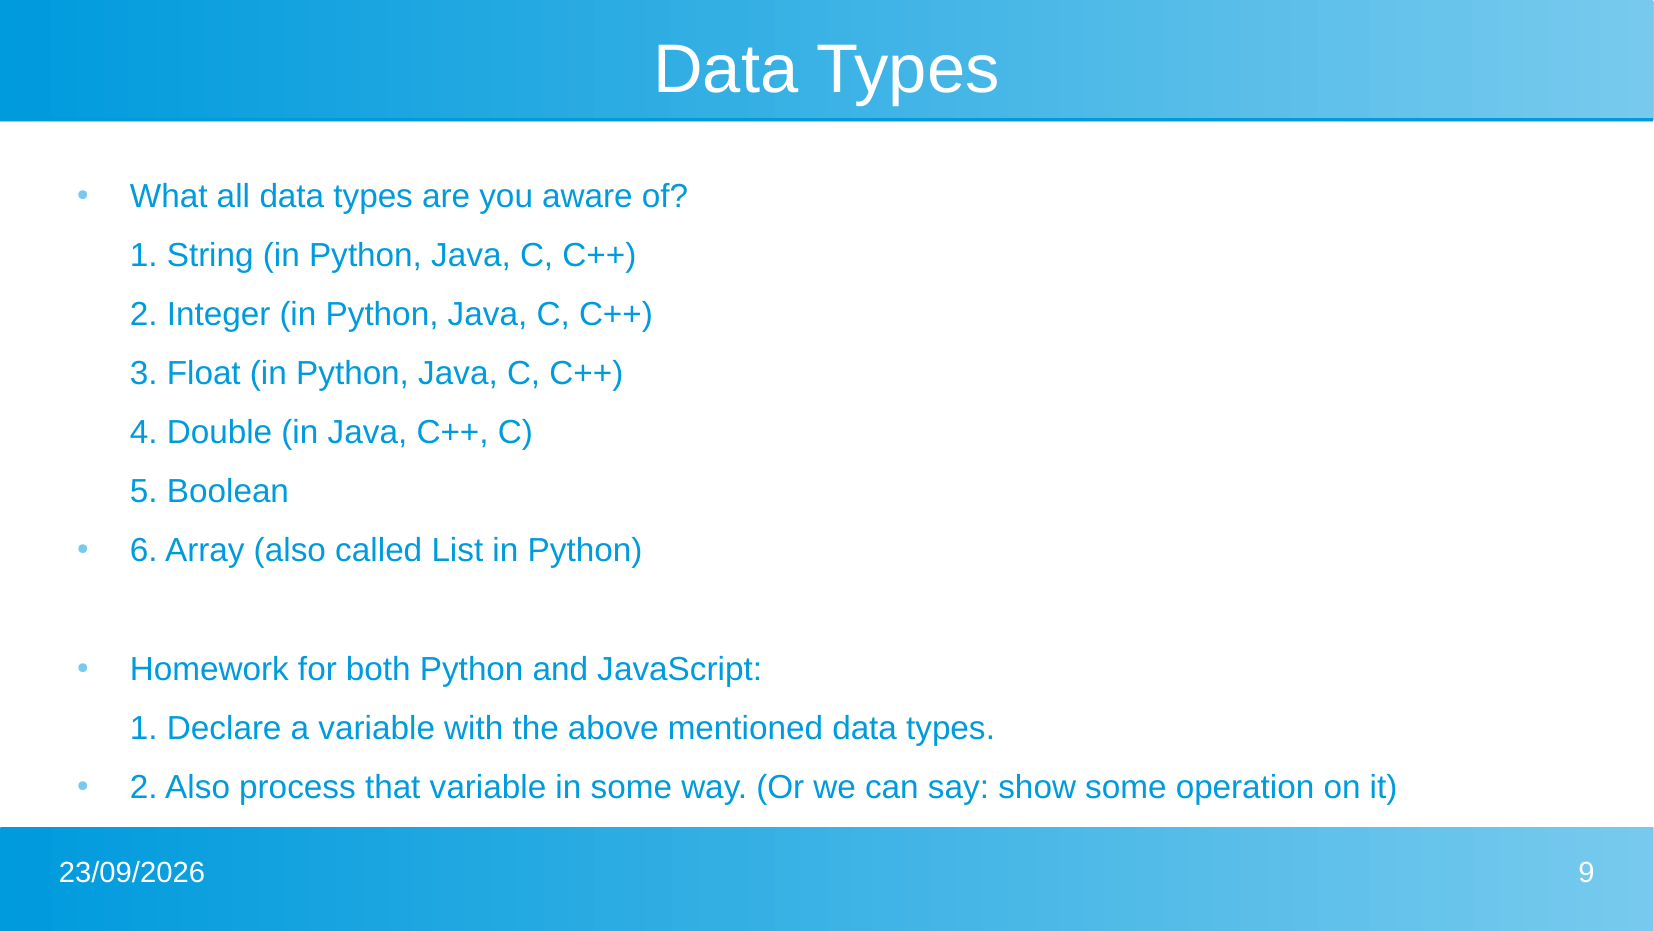

# Data Types
What all data types are you aware of?
1. String (in Python, Java, C, C++)
2. Integer (in Python, Java, C, C++)
3. Float (in Python, Java, C, C++)
4. Double (in Java, C++, C)
5. Boolean
6. Array (also called List in Python)
Homework for both Python and JavaScript:
1. Declare a variable with the above mentioned data types.
2. Also process that variable in some way. (Or we can say: show some operation on it)
9